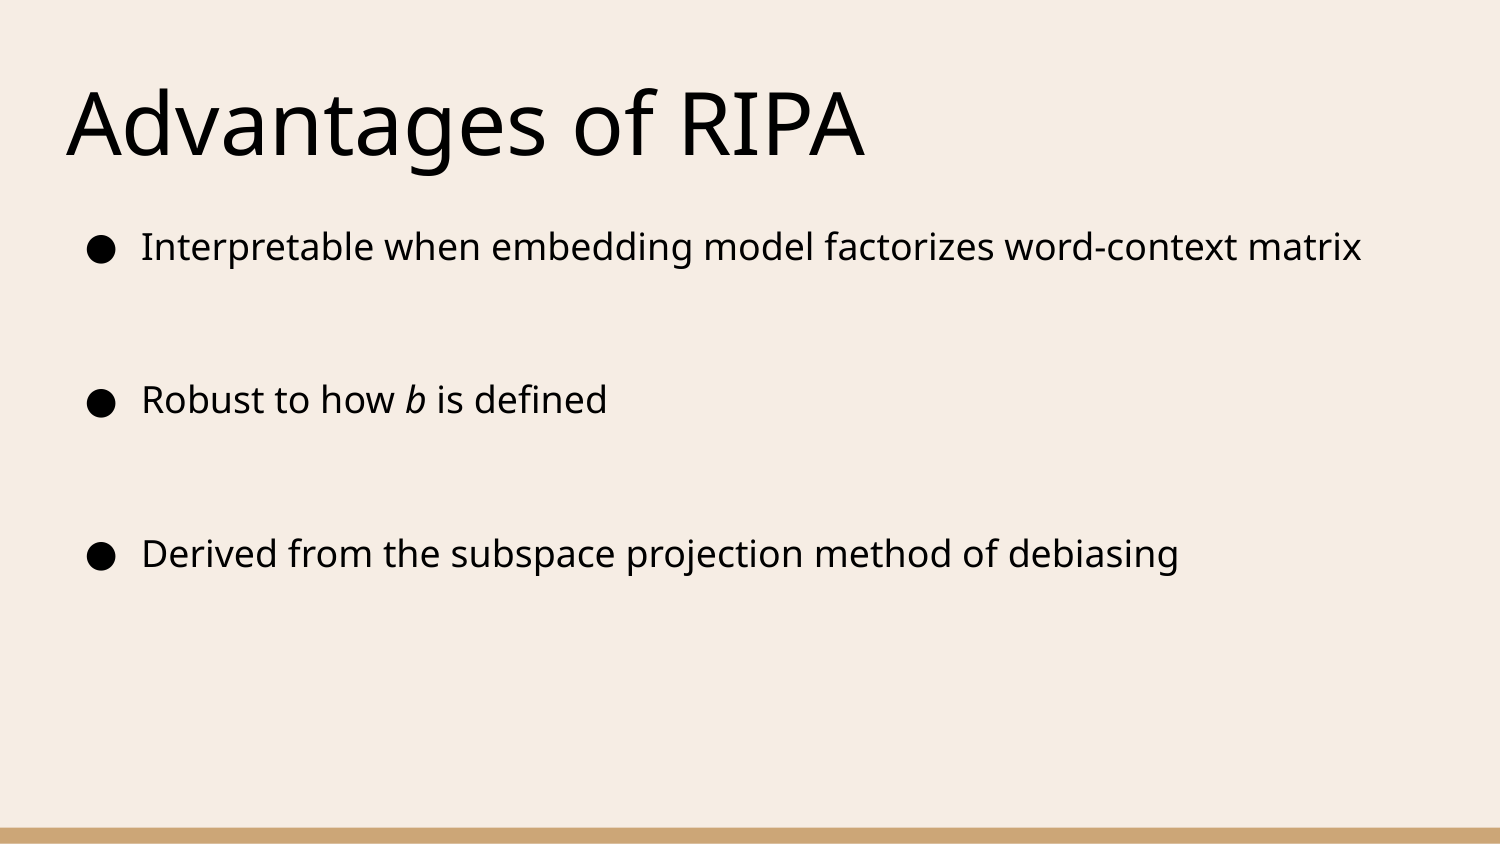

# Advantages of RIPA
Interpretable when embedding model factorizes word-context matrix
Robust to how b is defined
Derived from the subspace projection method of debiasing